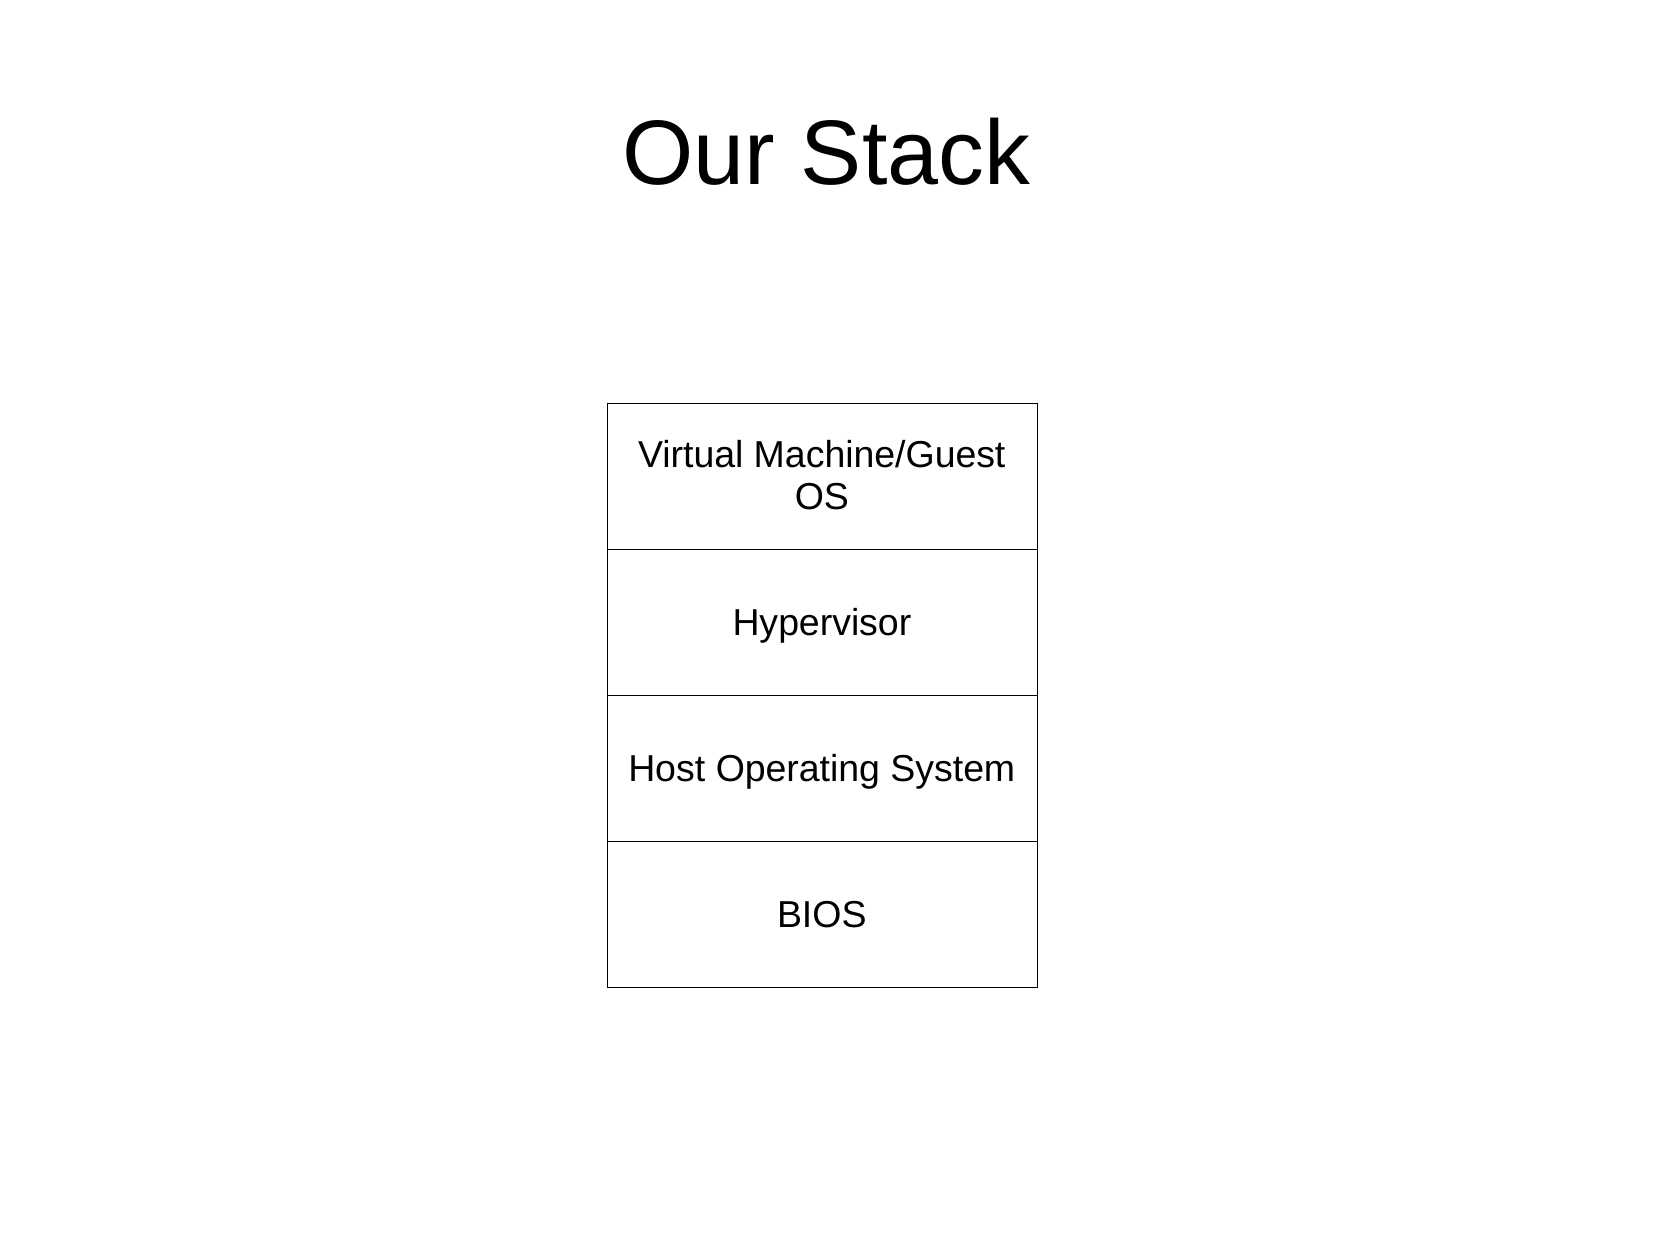

# Our Stack
| Virtual Machine/Guest OS |
| --- |
| Hypervisor |
| Host Operating System |
| BIOS |